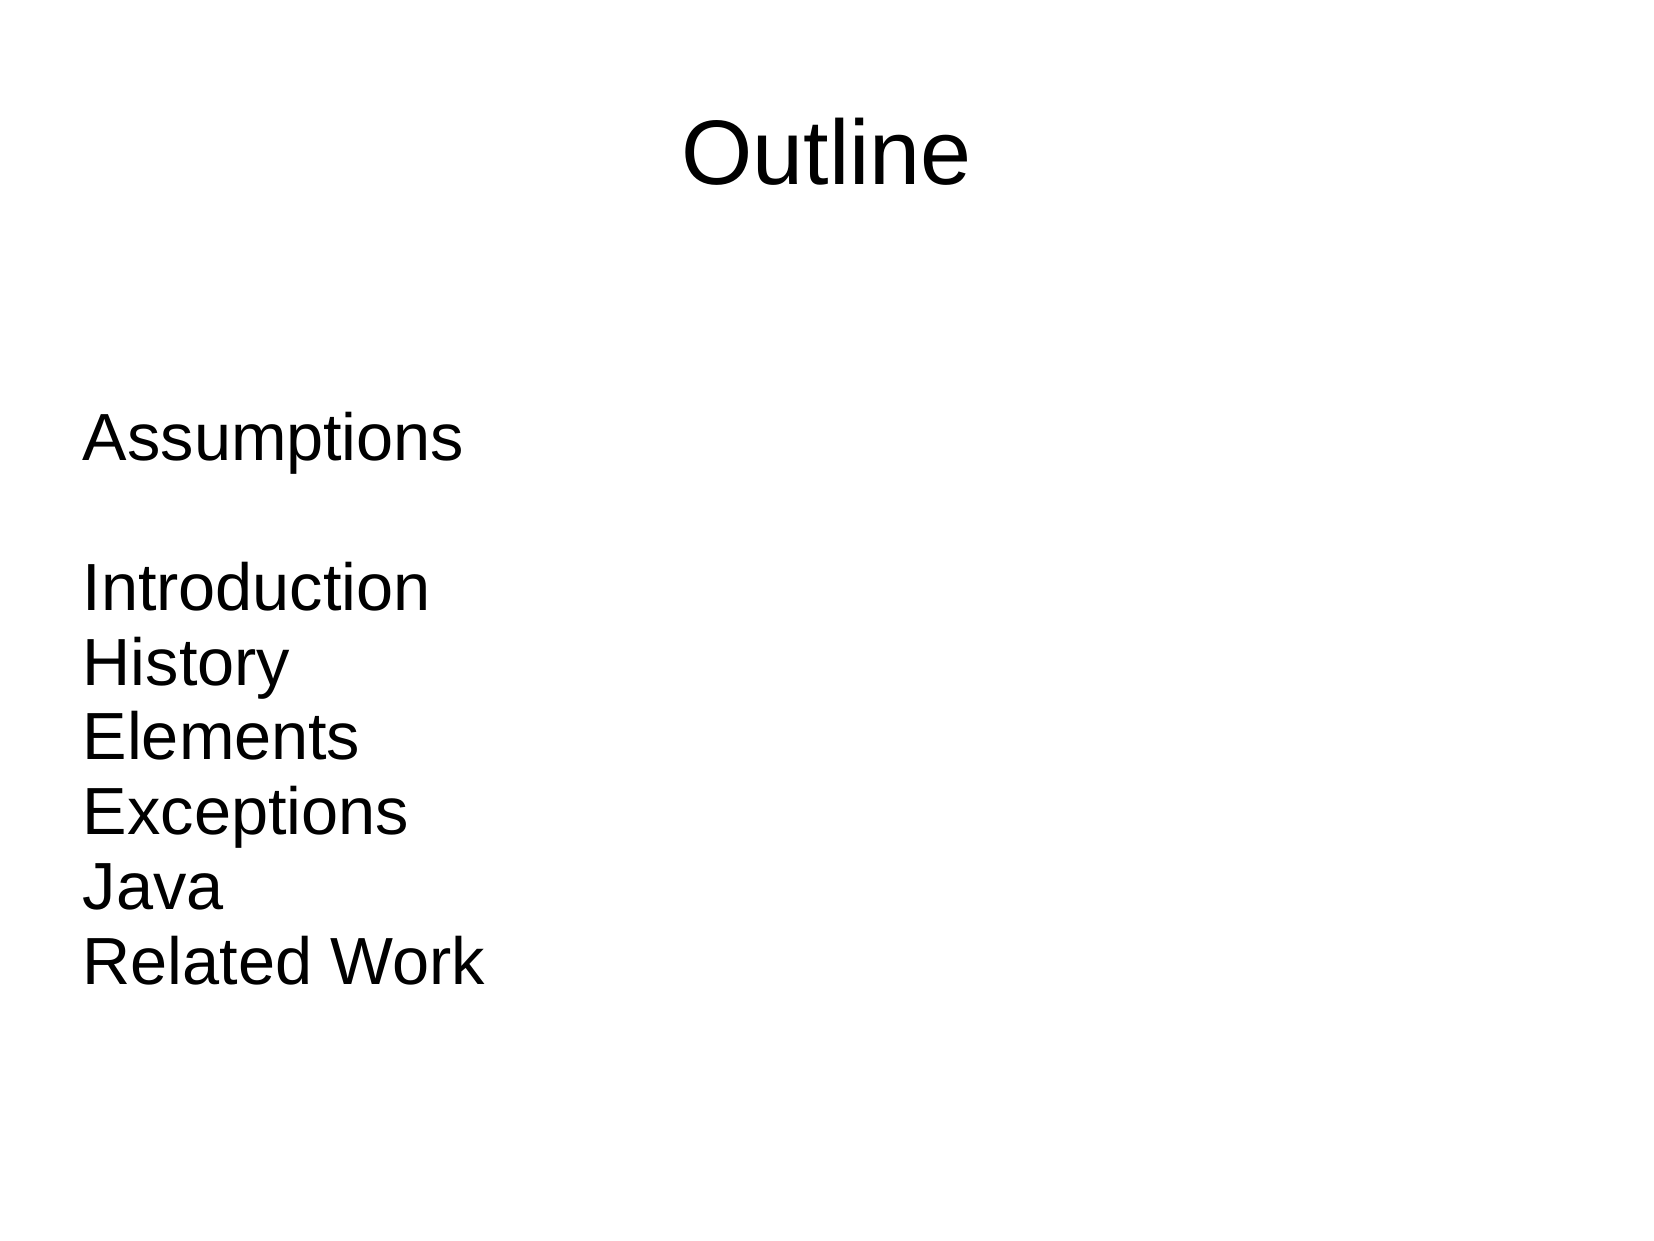

Outline
# Assumptions
Introduction
History
Elements
Exceptions
Java
Related Work